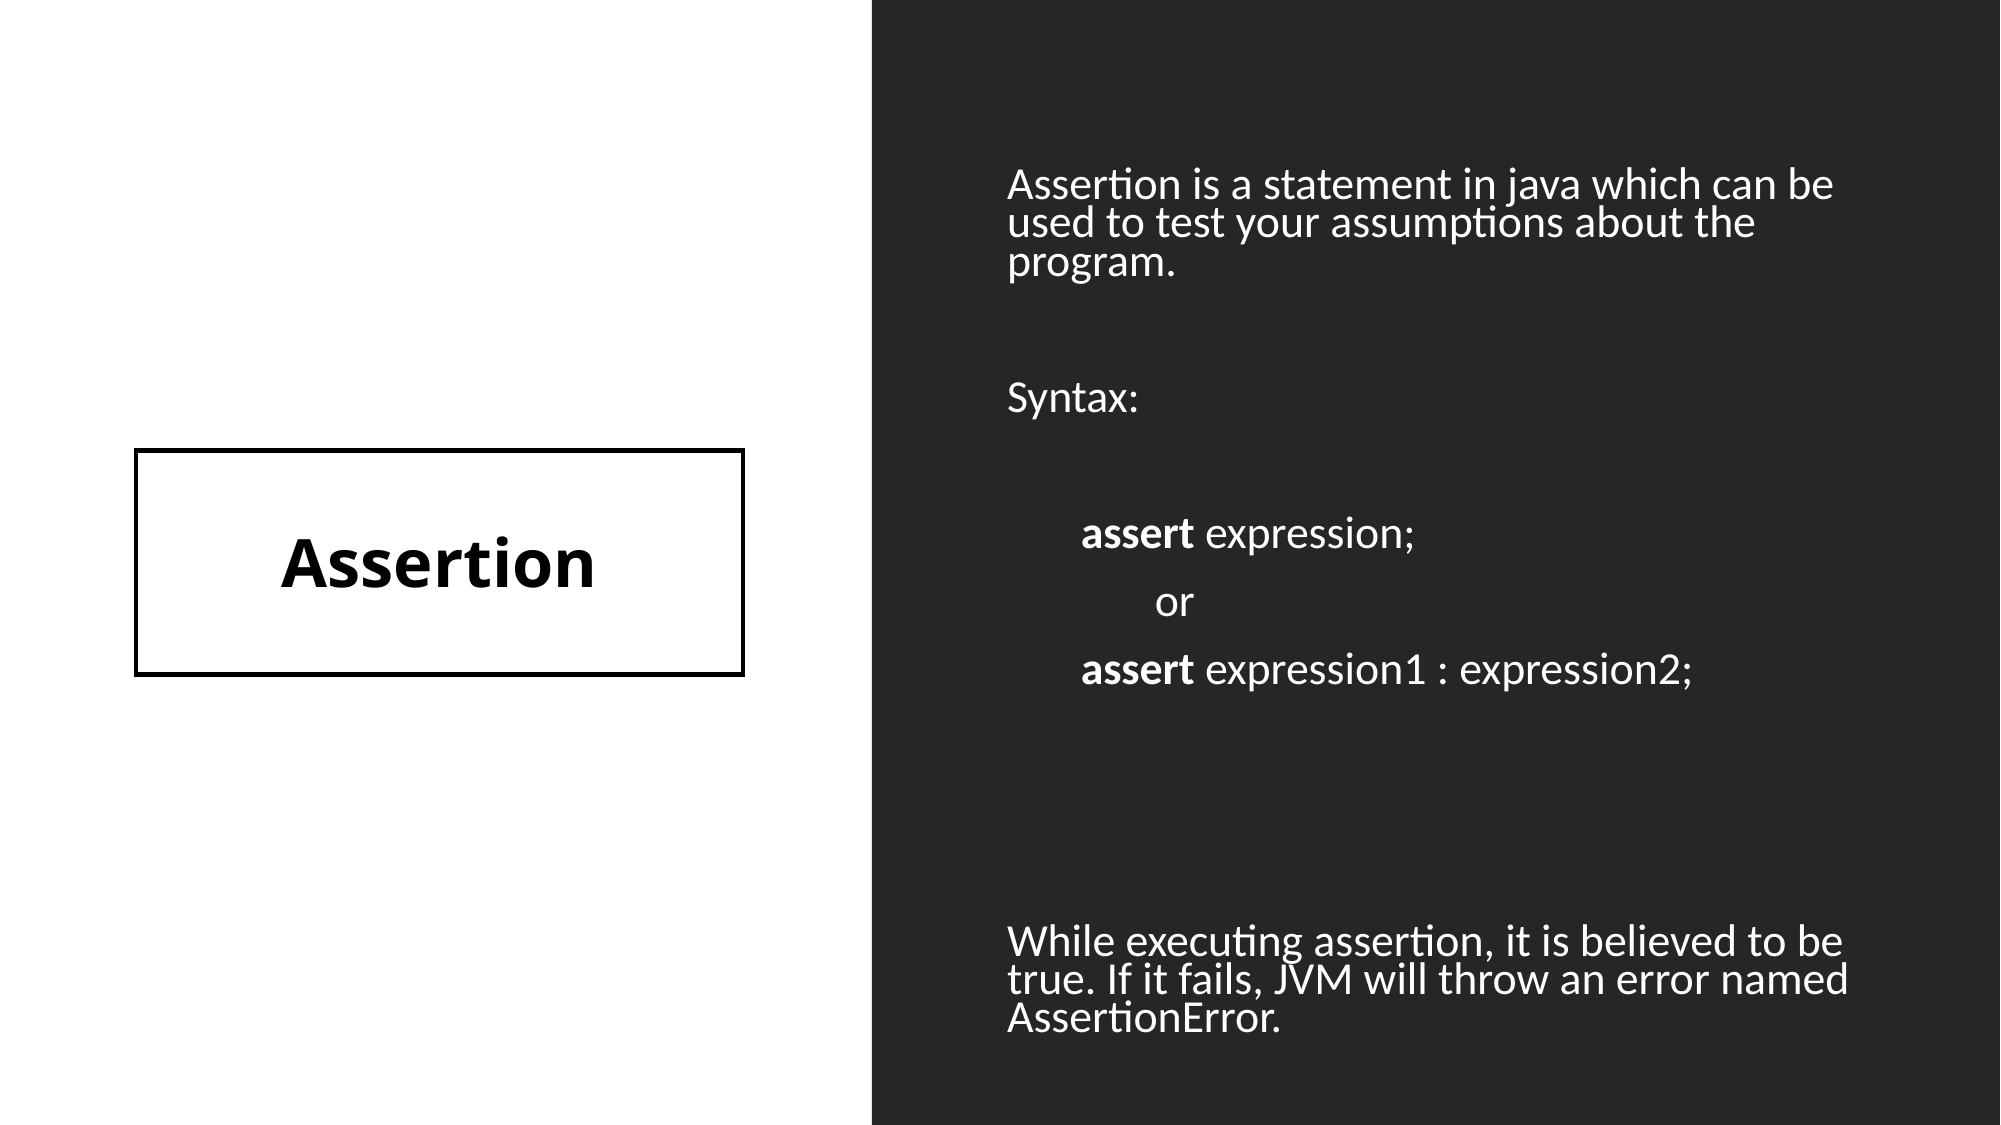

Assertion is a statement in java which can be used to test your assumptions about the program.
Syntax:
	assert expression;
		or
	assert expression1 : expression2;
While executing assertion, it is believed to be true. If it fails, JVM will throw an error named AssertionError.
# Assertion